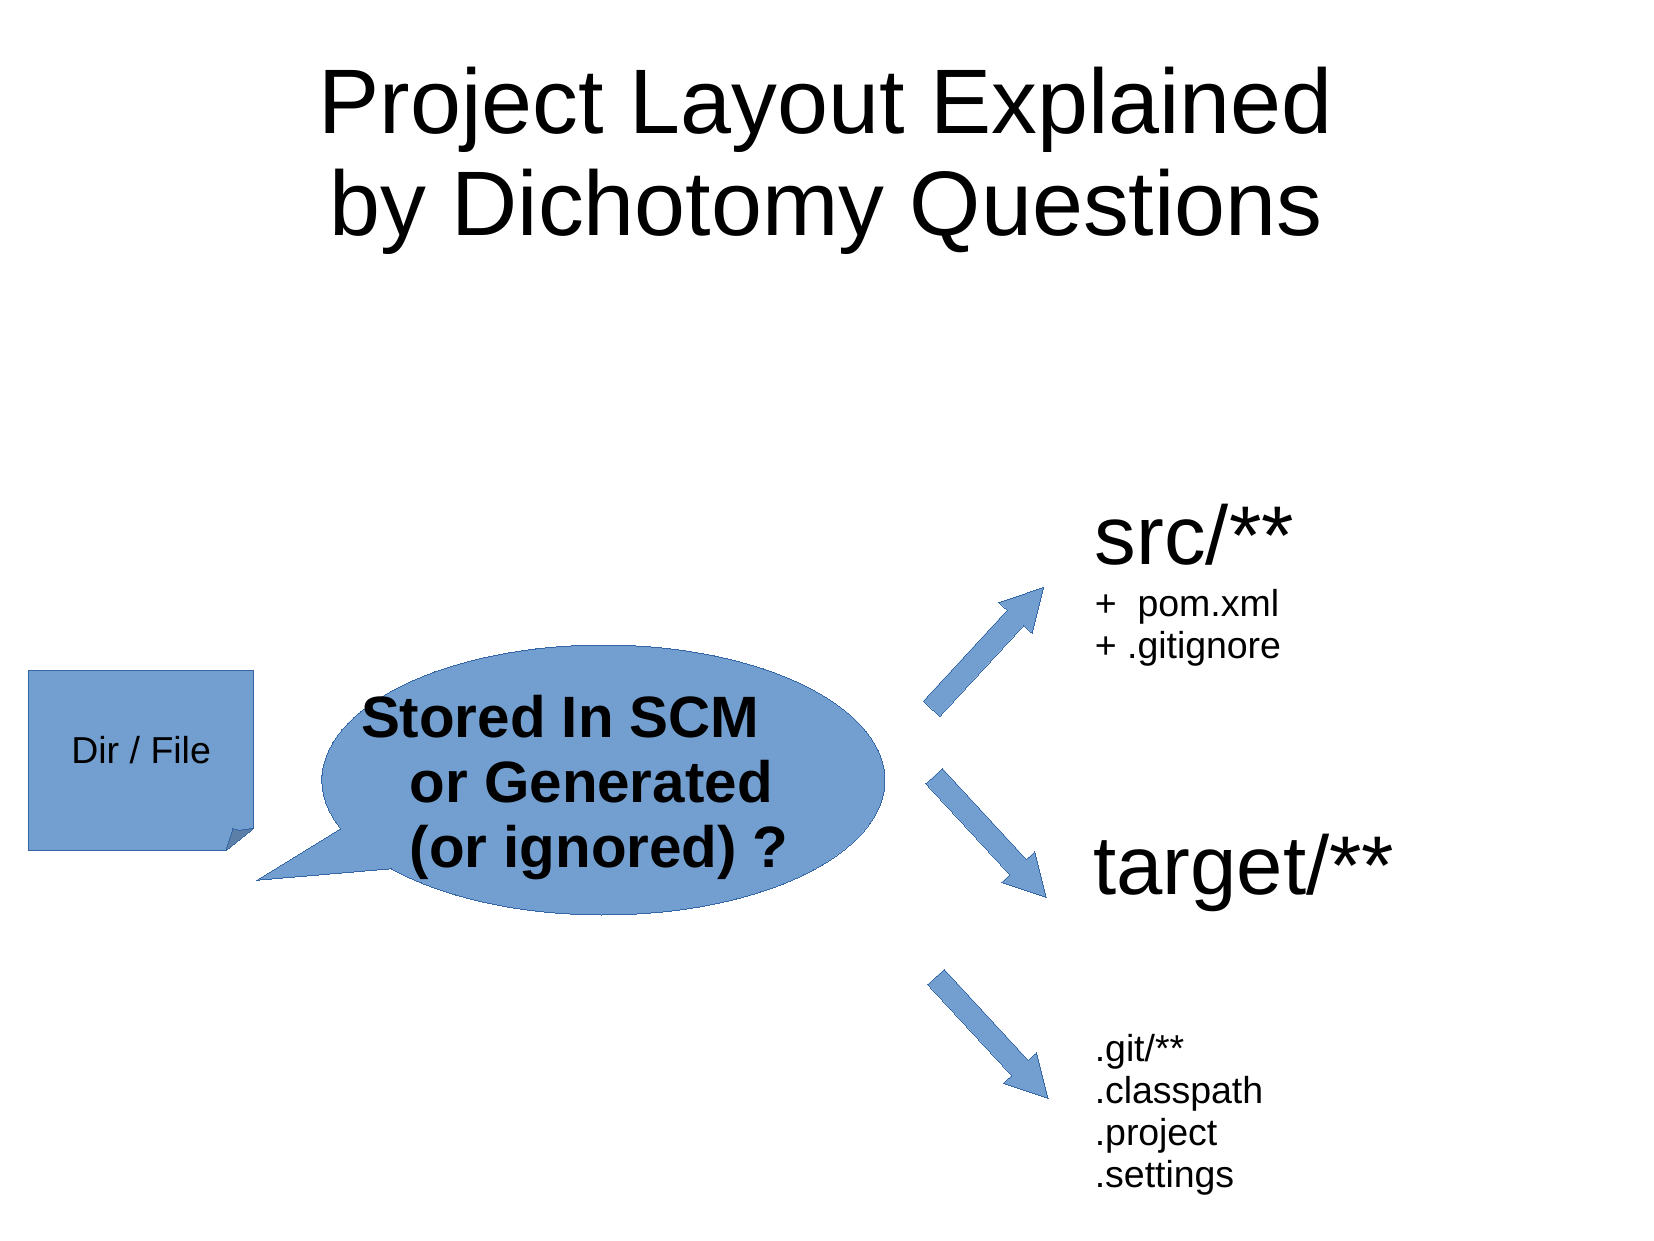

# Project Layout Explained by Dichotomy Questions
src/**
+ pom.xml + .gitignore
Dir / File
Stored In SCM
 or Generated
 (or ignored) ?
target/**
.git/**
.classpath
.project
.settings